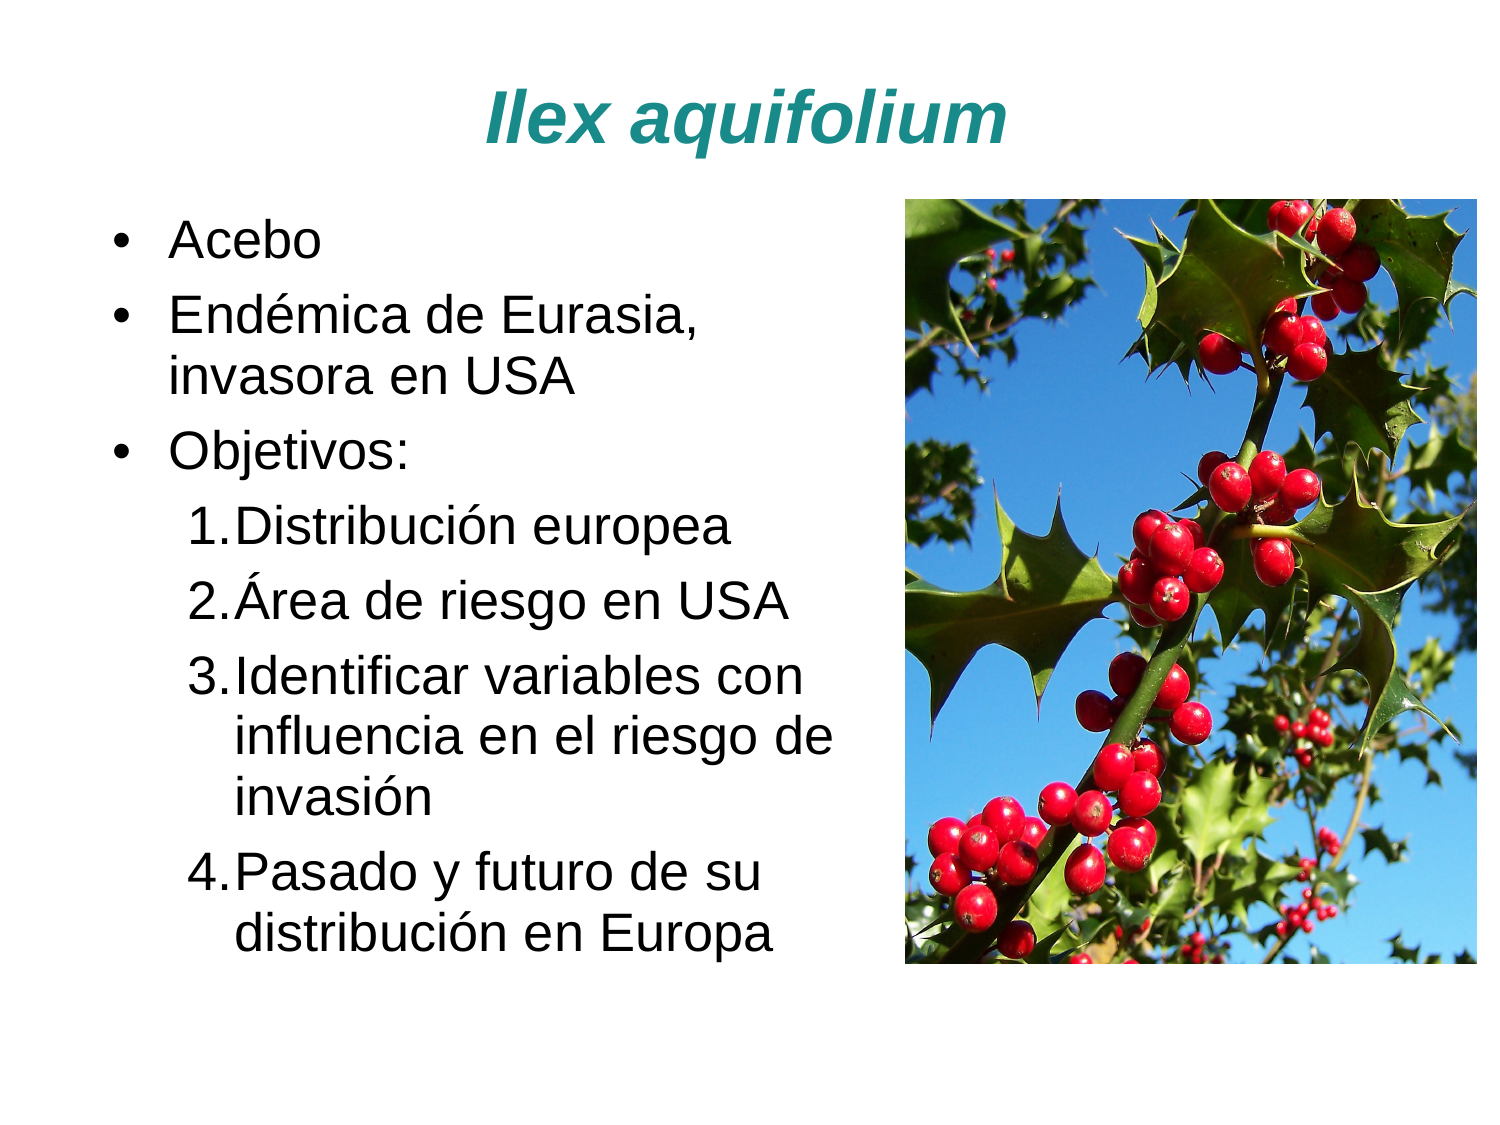

# Ilex aquifolium
Acebo
Endémica de Eurasia, invasora en USA
Objetivos:
Distribución europea
Área de riesgo en USA
Identificar variables con influencia en el riesgo de invasión
Pasado y futuro de su distribución en Europa